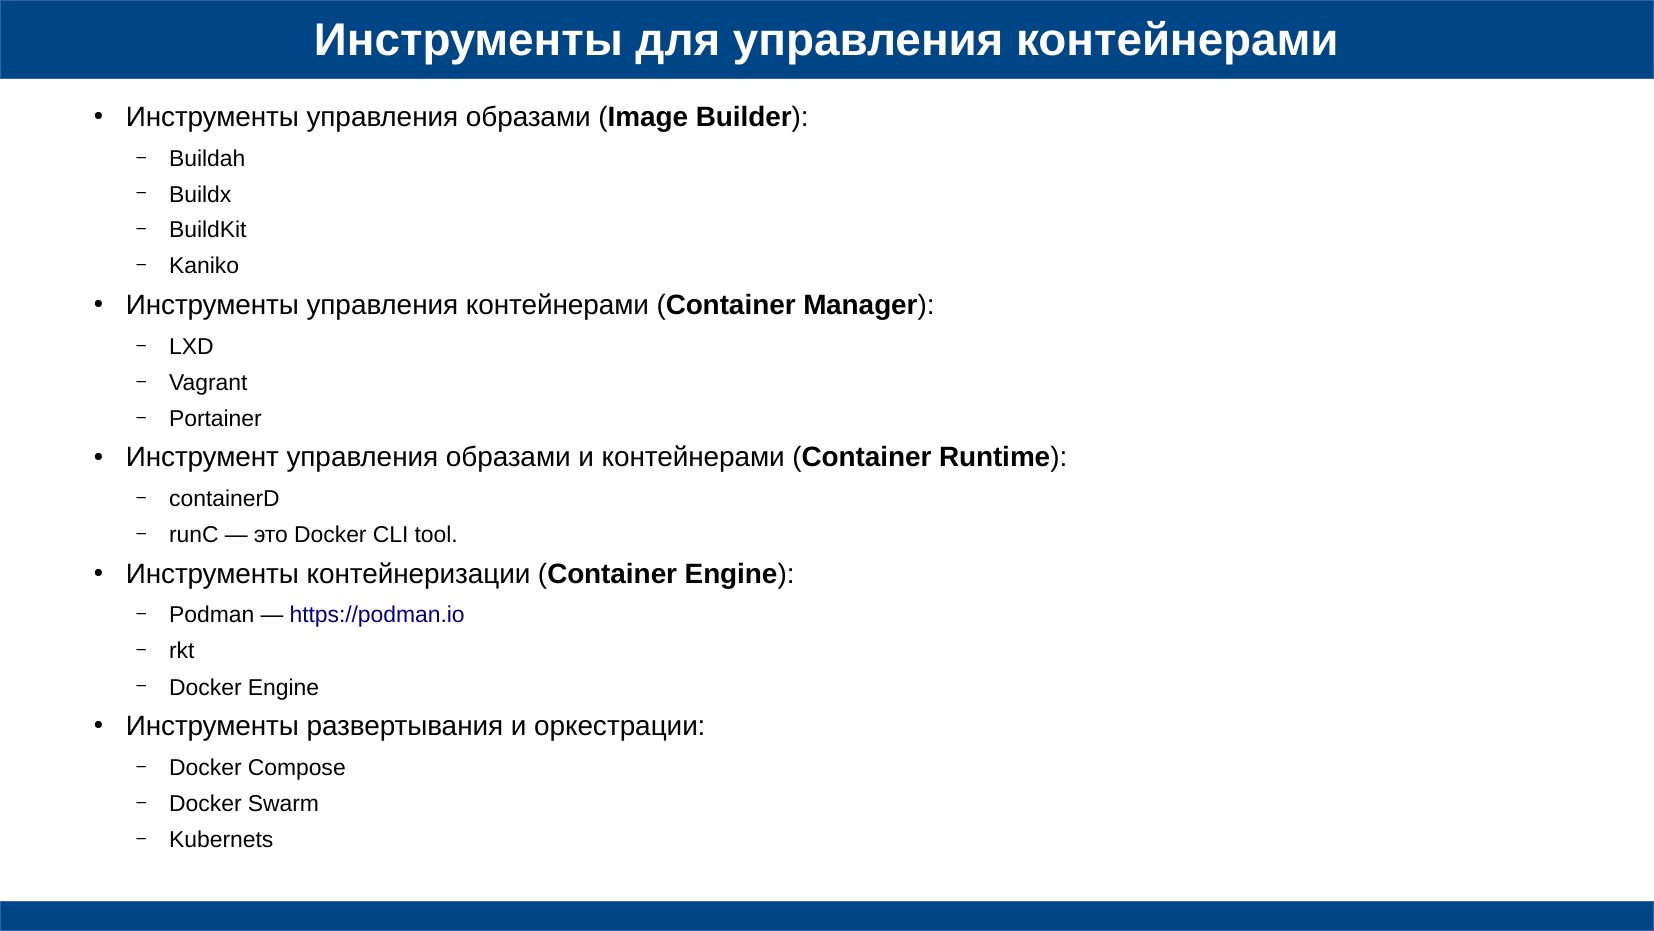

# Инструменты для управления контейнерами
Инструменты управления образами (Image Builder):
Buildah
Buildx
BuildKit
Kaniko
Инструменты управления контейнерами (Container Manager):
LXD
Vagrant
Portainer
Инструмент управления образами и контейнерами (Container Runtime):
containerD
runC — это Docker CLI tool.
Инструменты контейнеризации (Container Engine):
Podman — https://podman.io
rkt
Docker Engine
Инструменты развертывания и оркестрации:
Docker Compose
Docker Swarm
Kubernets